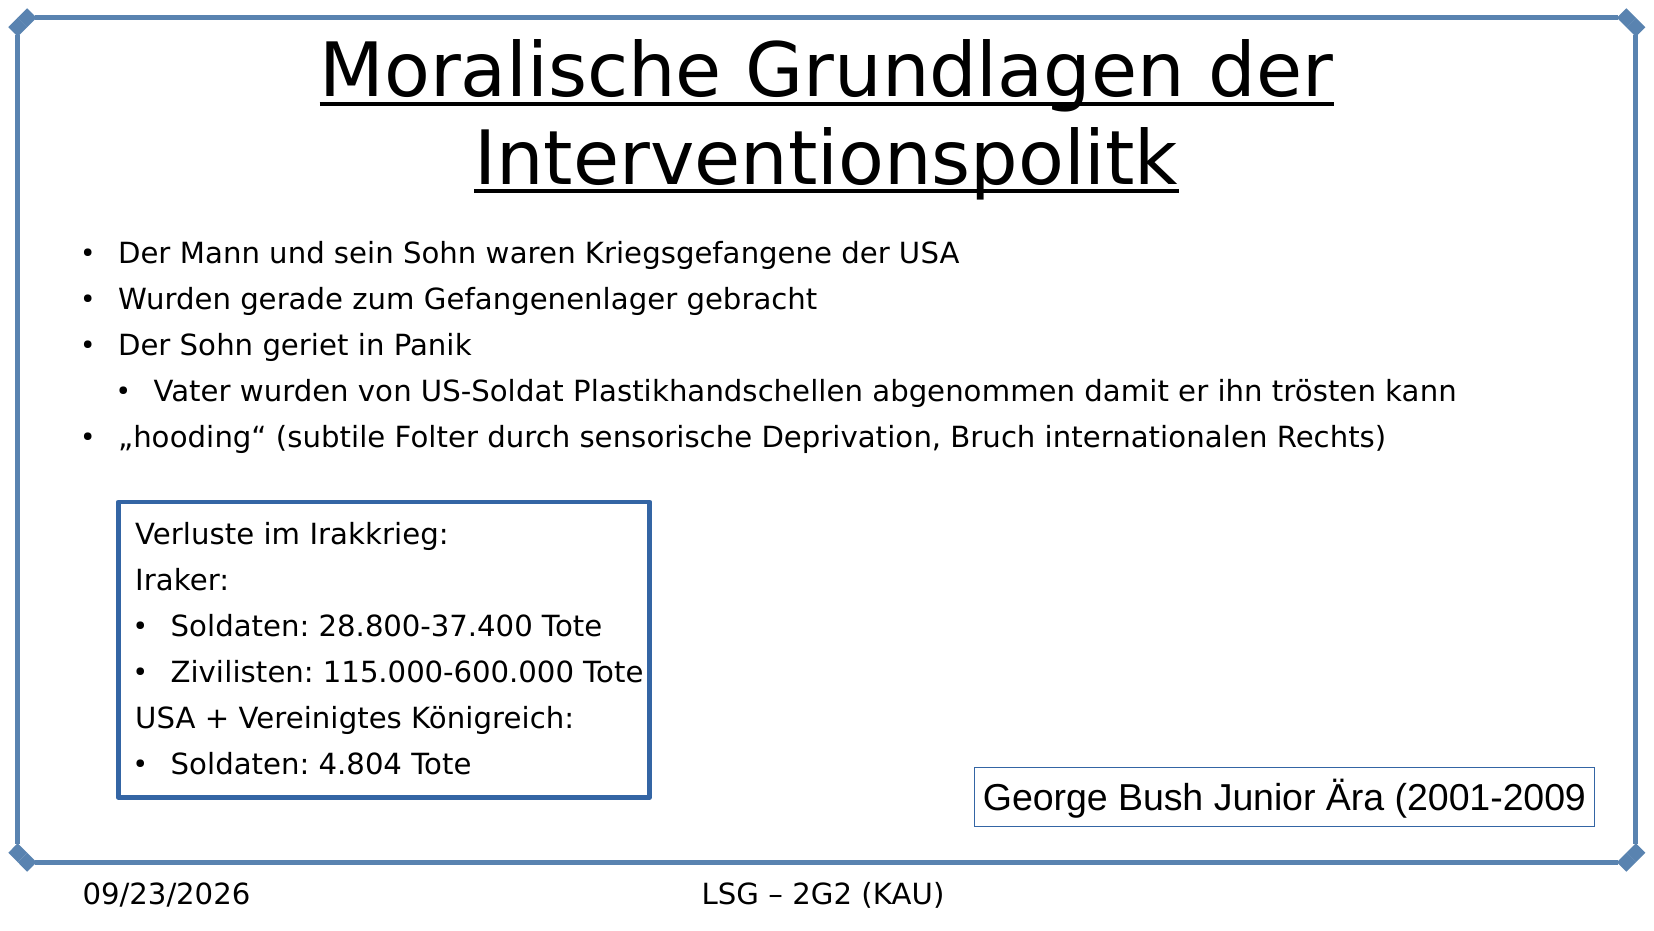

# Moralische Grundlagen der Interventionspolitk
Der Mann und sein Sohn waren Kriegsgefangene der USA
Wurden gerade zum Gefangenenlager gebracht
Der Sohn geriet in Panik
Vater wurden von US-Soldat Plastikhandschellen abgenommen damit er ihn trösten kann
„hooding“ (subtile Folter durch sensorische Deprivation, Bruch internationalen Rechts)
Verluste im Irakkrieg:
Iraker:
Soldaten: 28.800-37.400 Tote
Zivilisten: 115.000-600.000 Tote
USA + Vereinigtes Königreich:
Soldaten: 4.804 Tote
George Bush Junior Ära (2001-2009